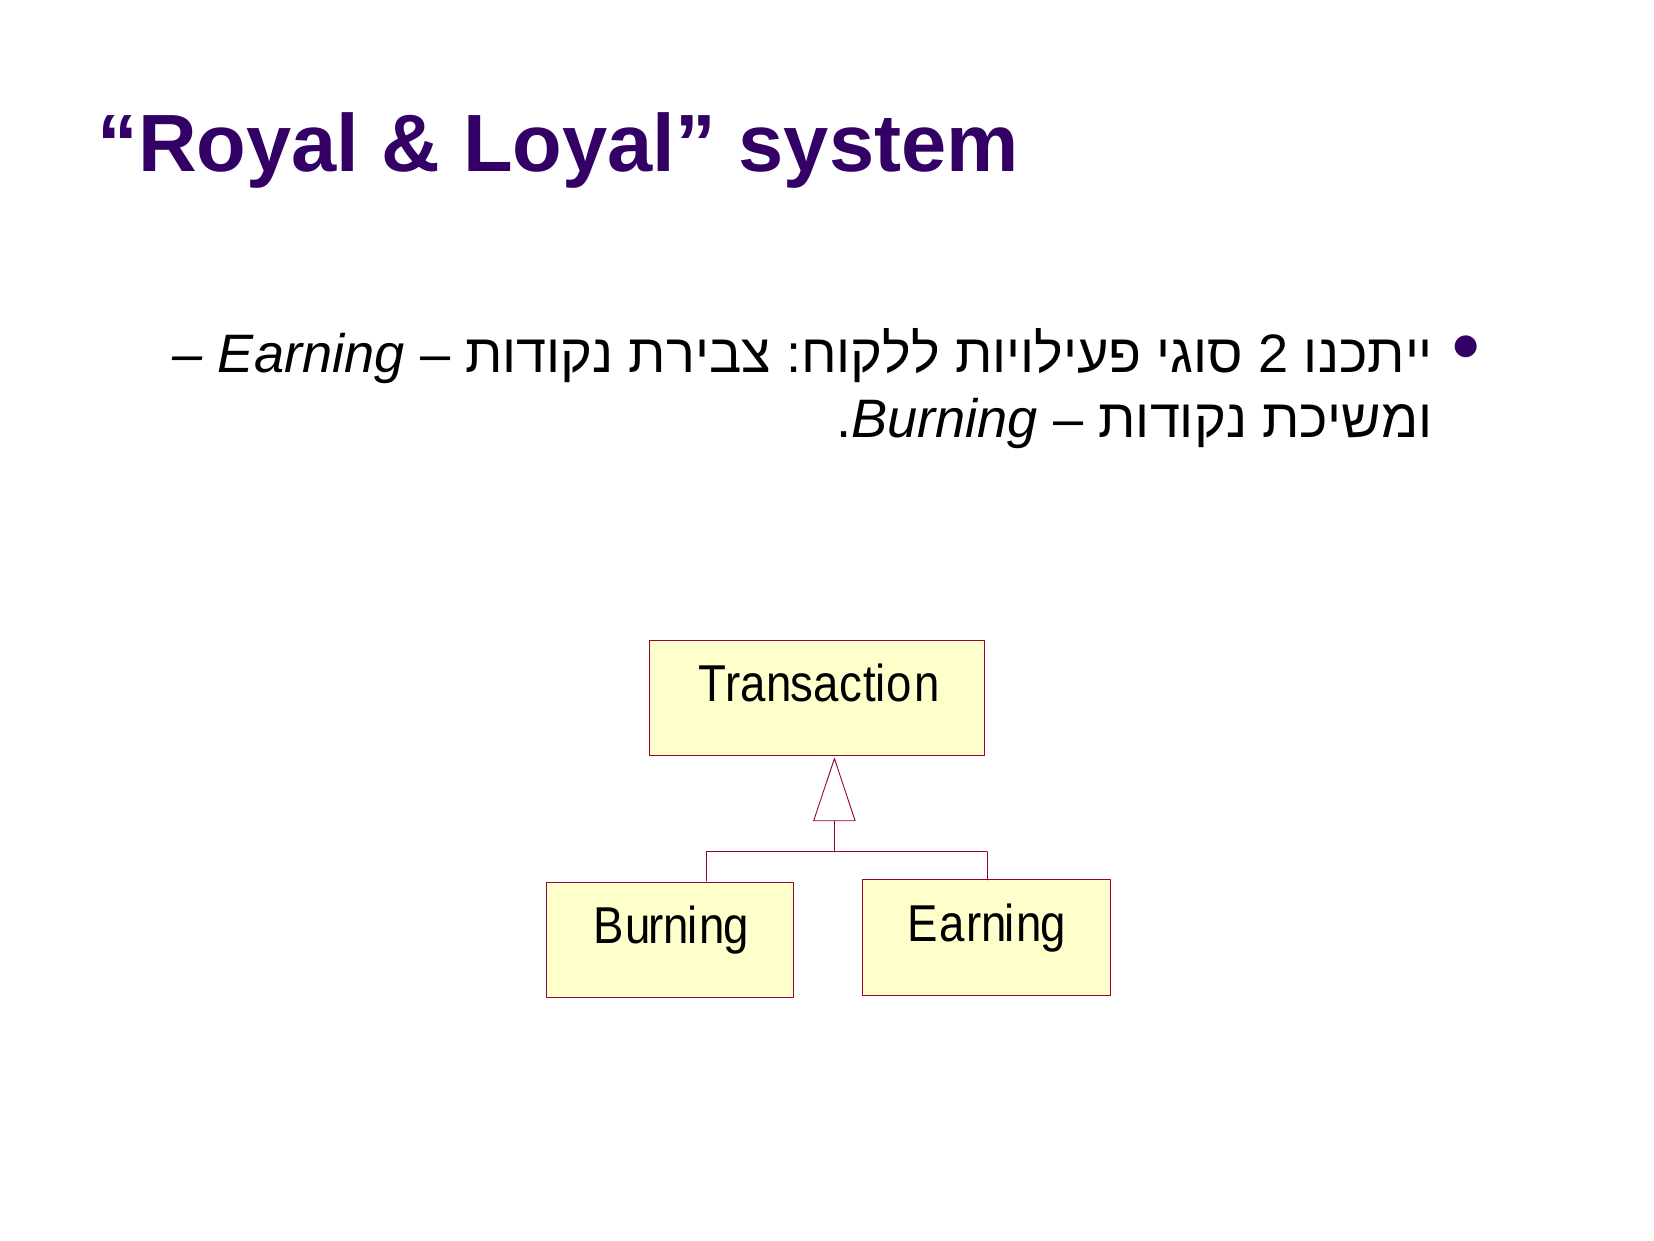

# “Royal & Loyal” system
ייתכנו 2 סוגי פעילויות ללקוח: צבירת נקודות – Earning – ומשיכת נקודות – Burning.